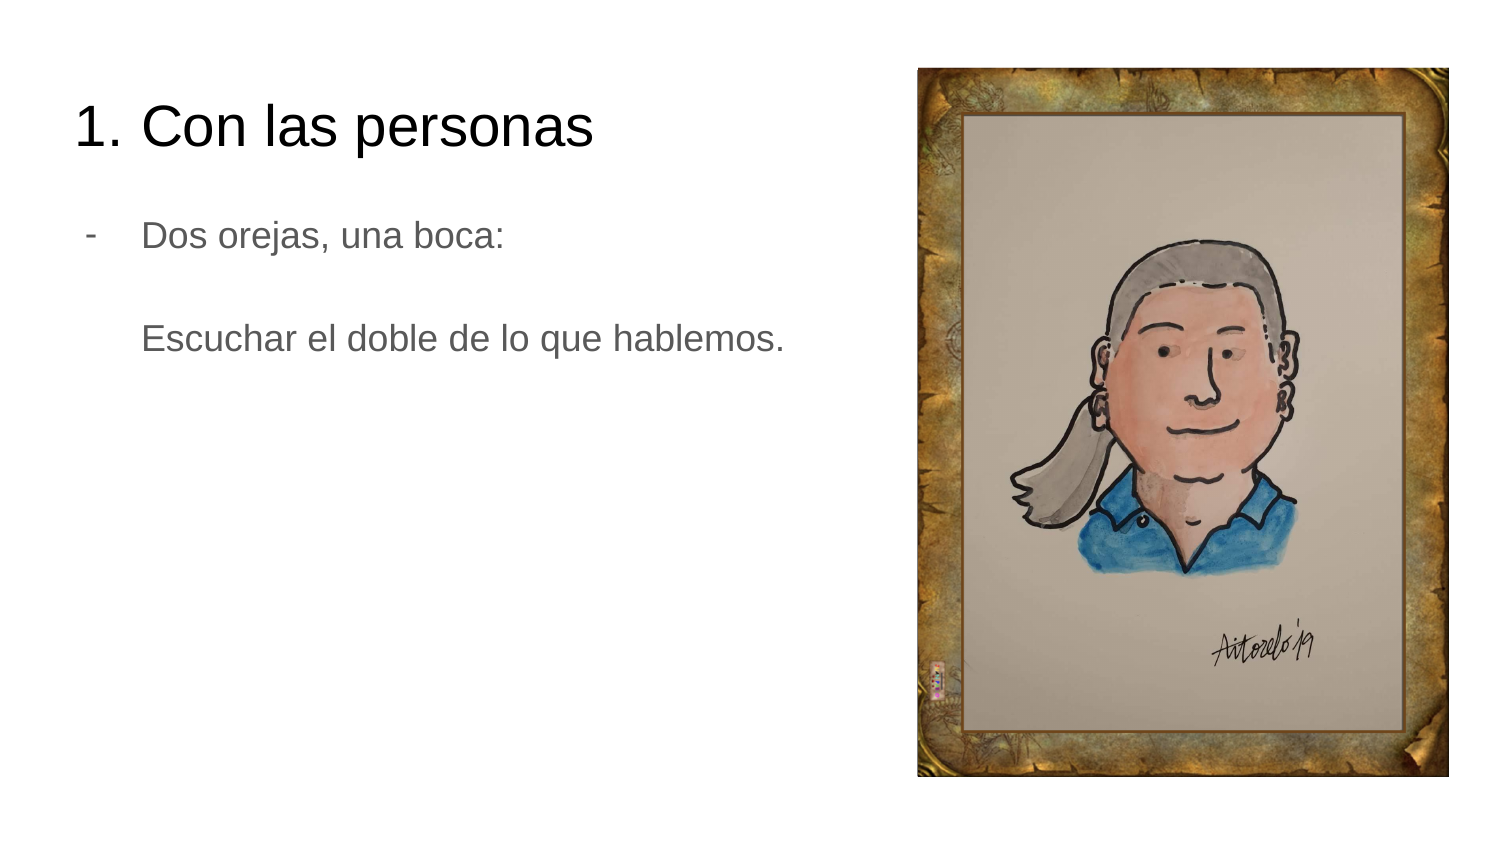

# Con las personas
Dos orejas, una boca:
Escuchar el doble de lo que hablemos.